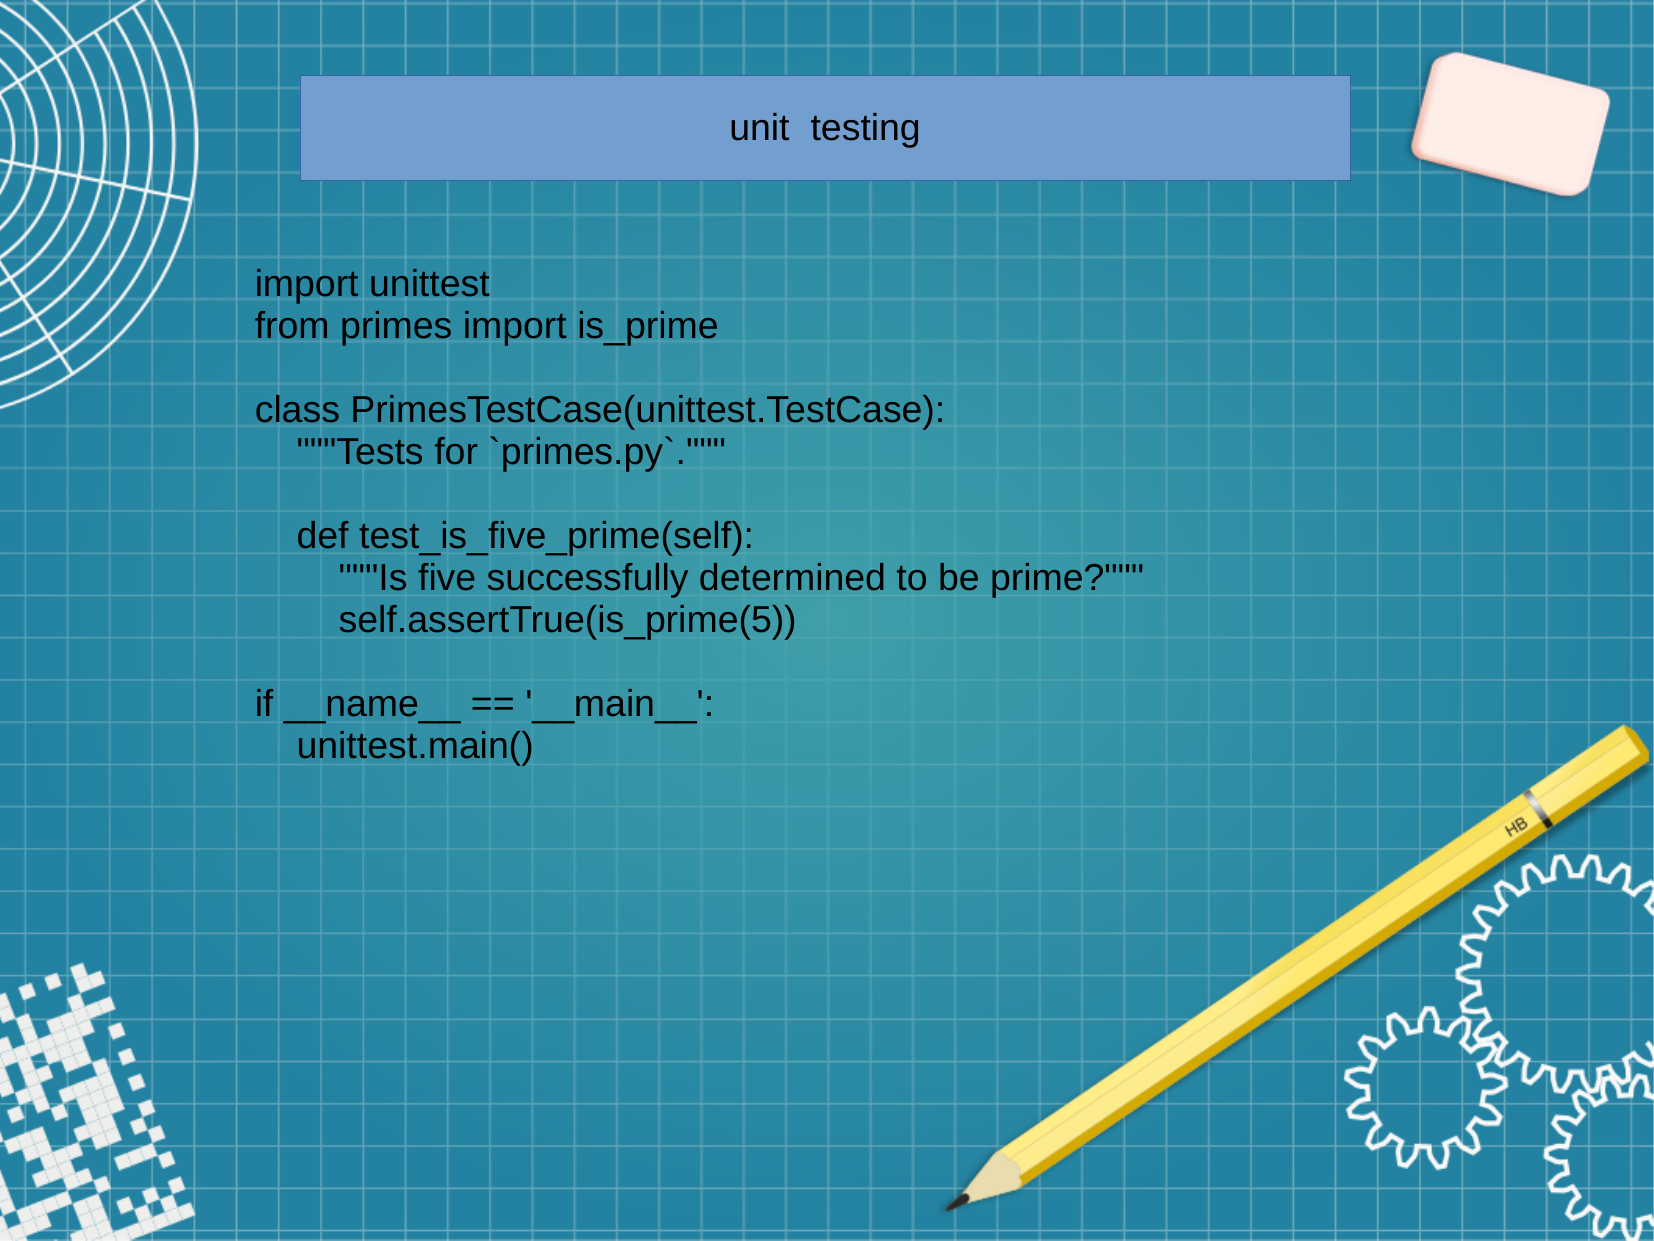

unit testing
import unittest
from primes import is_prime
class PrimesTestCase(unittest.TestCase):
 """Tests for `primes.py`."""
 def test_is_five_prime(self):
 """Is five successfully determined to be prime?"""
 self.assertTrue(is_prime(5))
if __name__ == '__main__':
 unittest.main()